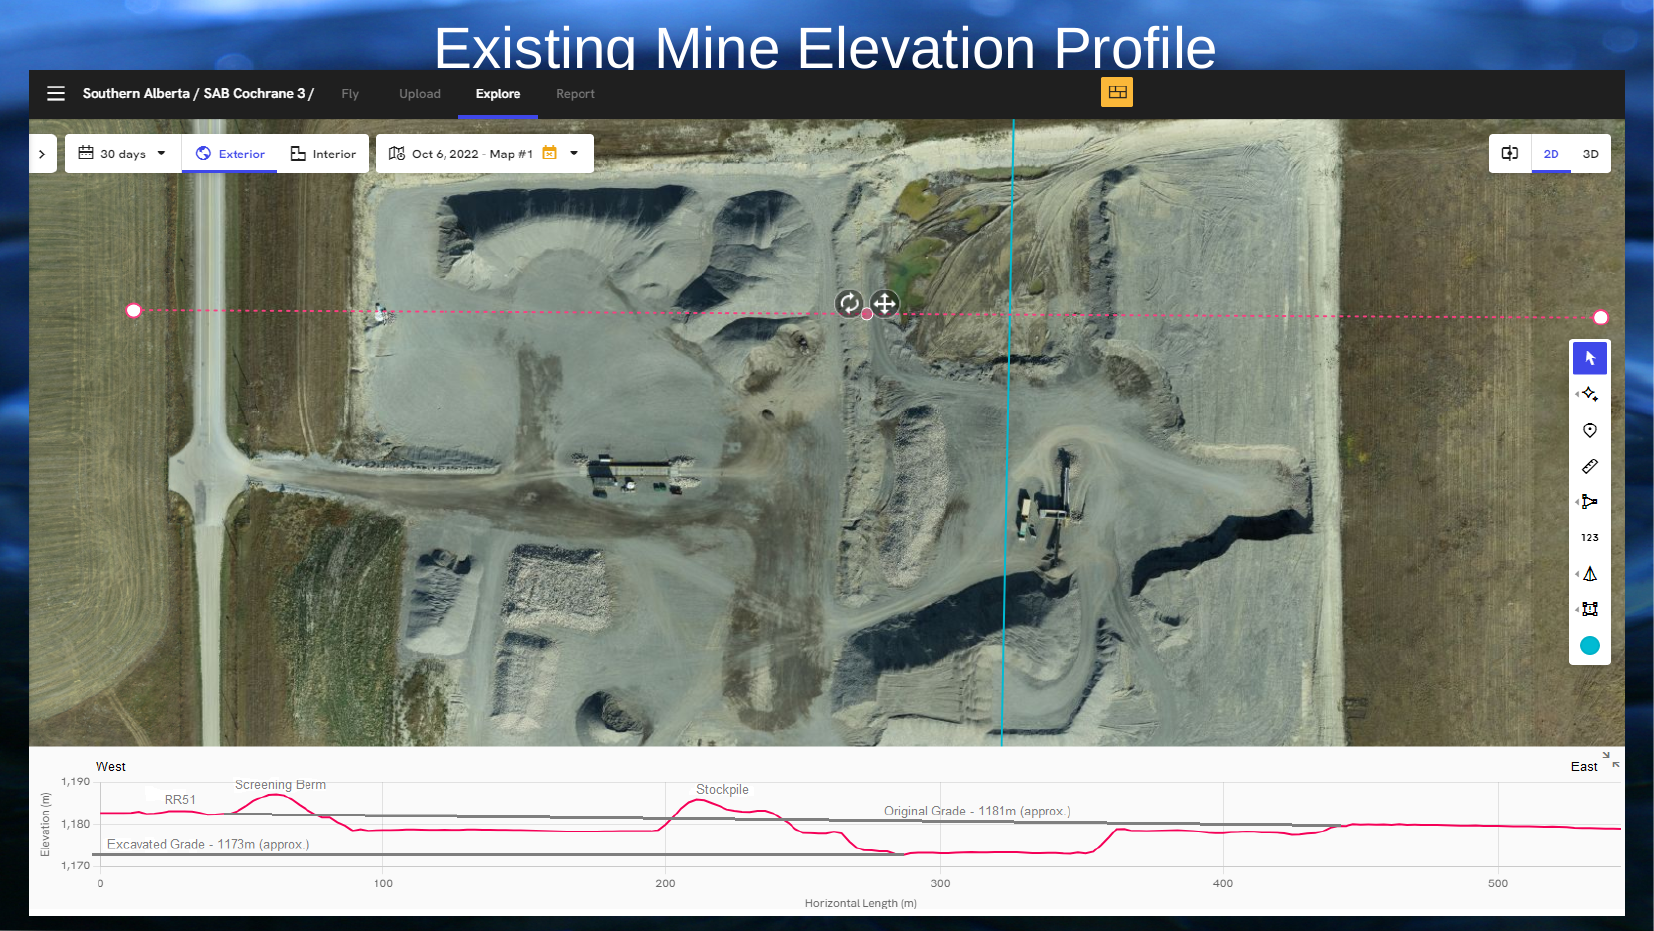

# Existing Mine Elevation Profile
Aggregate Mines are MINES!
35